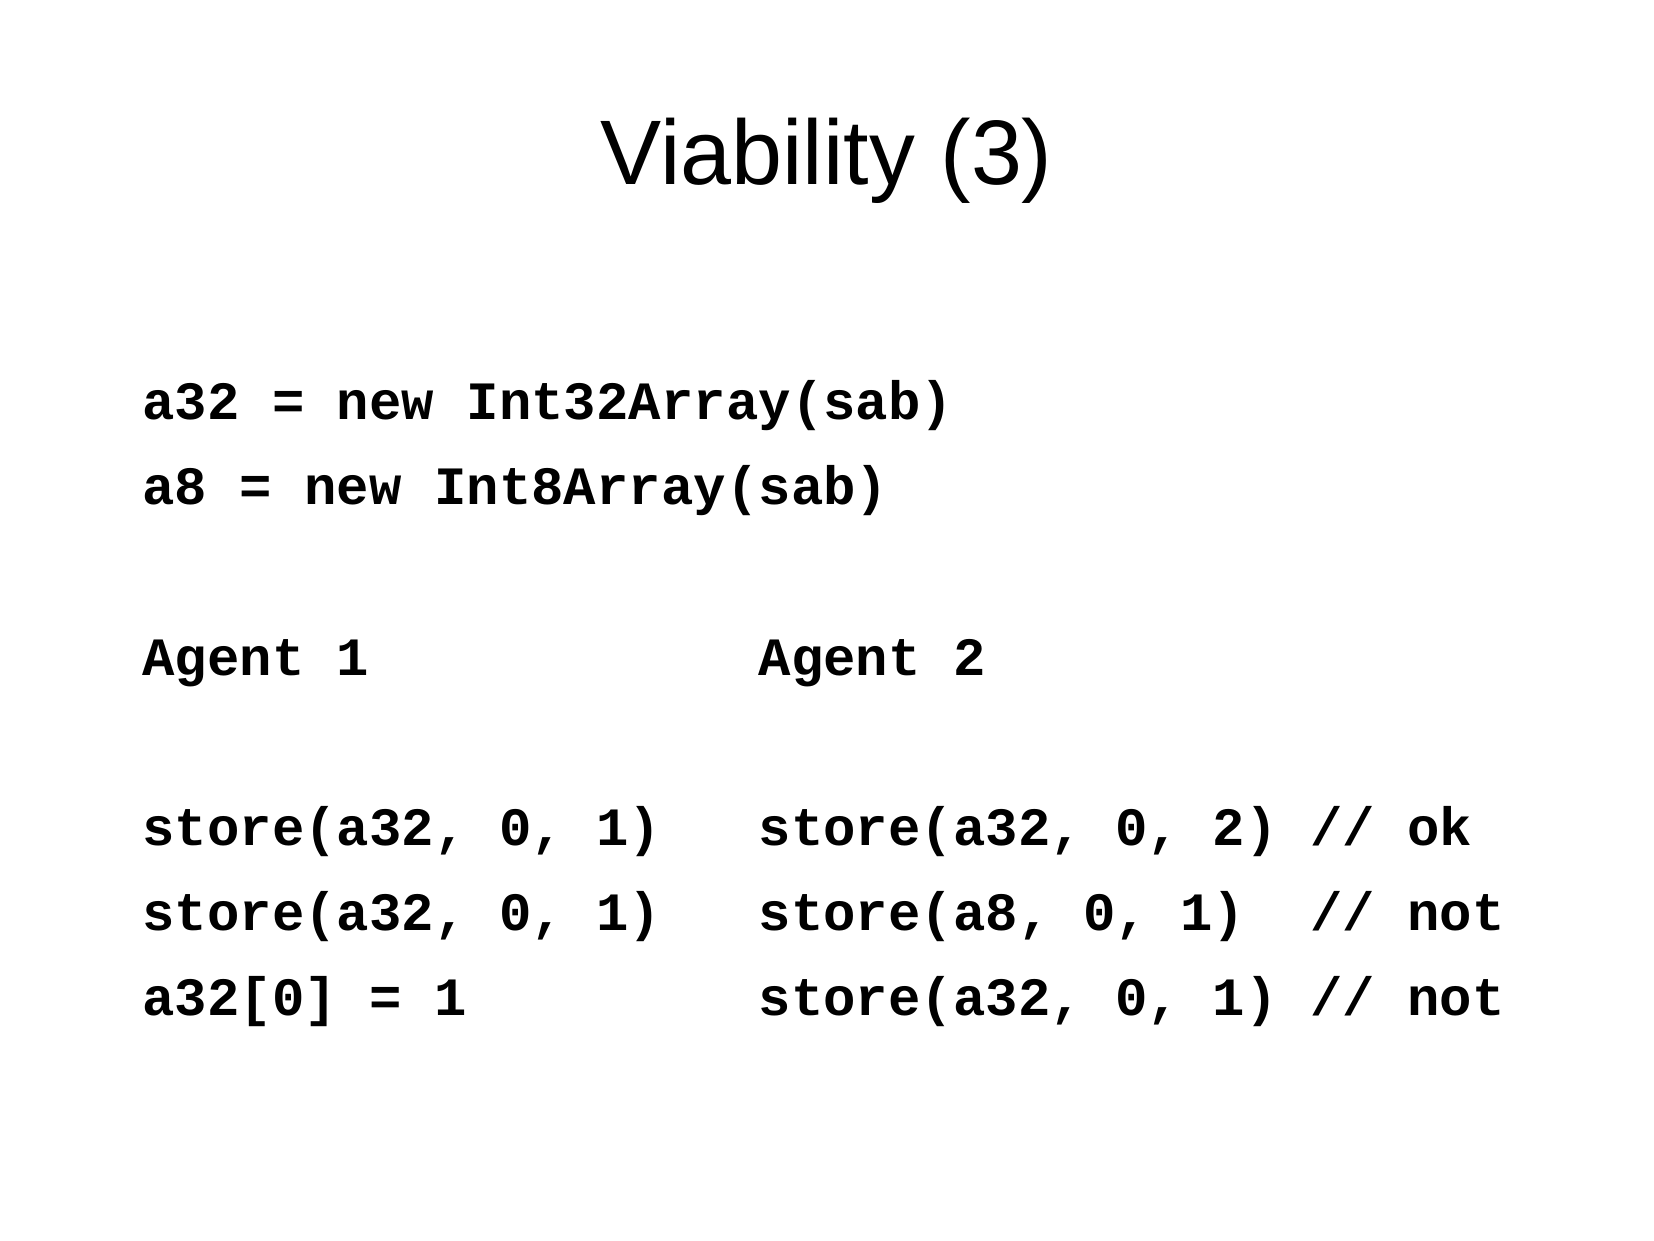

# Viability (3)
a32 = new Int32Array(sab)
a8 = new Int8Array(sab)
Agent 1 Agent 2
store(a32, 0, 1) store(a32, 0, 2) // ok
store(a32, 0, 1) store(a8, 0, 1) // not
a32[0] = 1 store(a32, 0, 1) // not